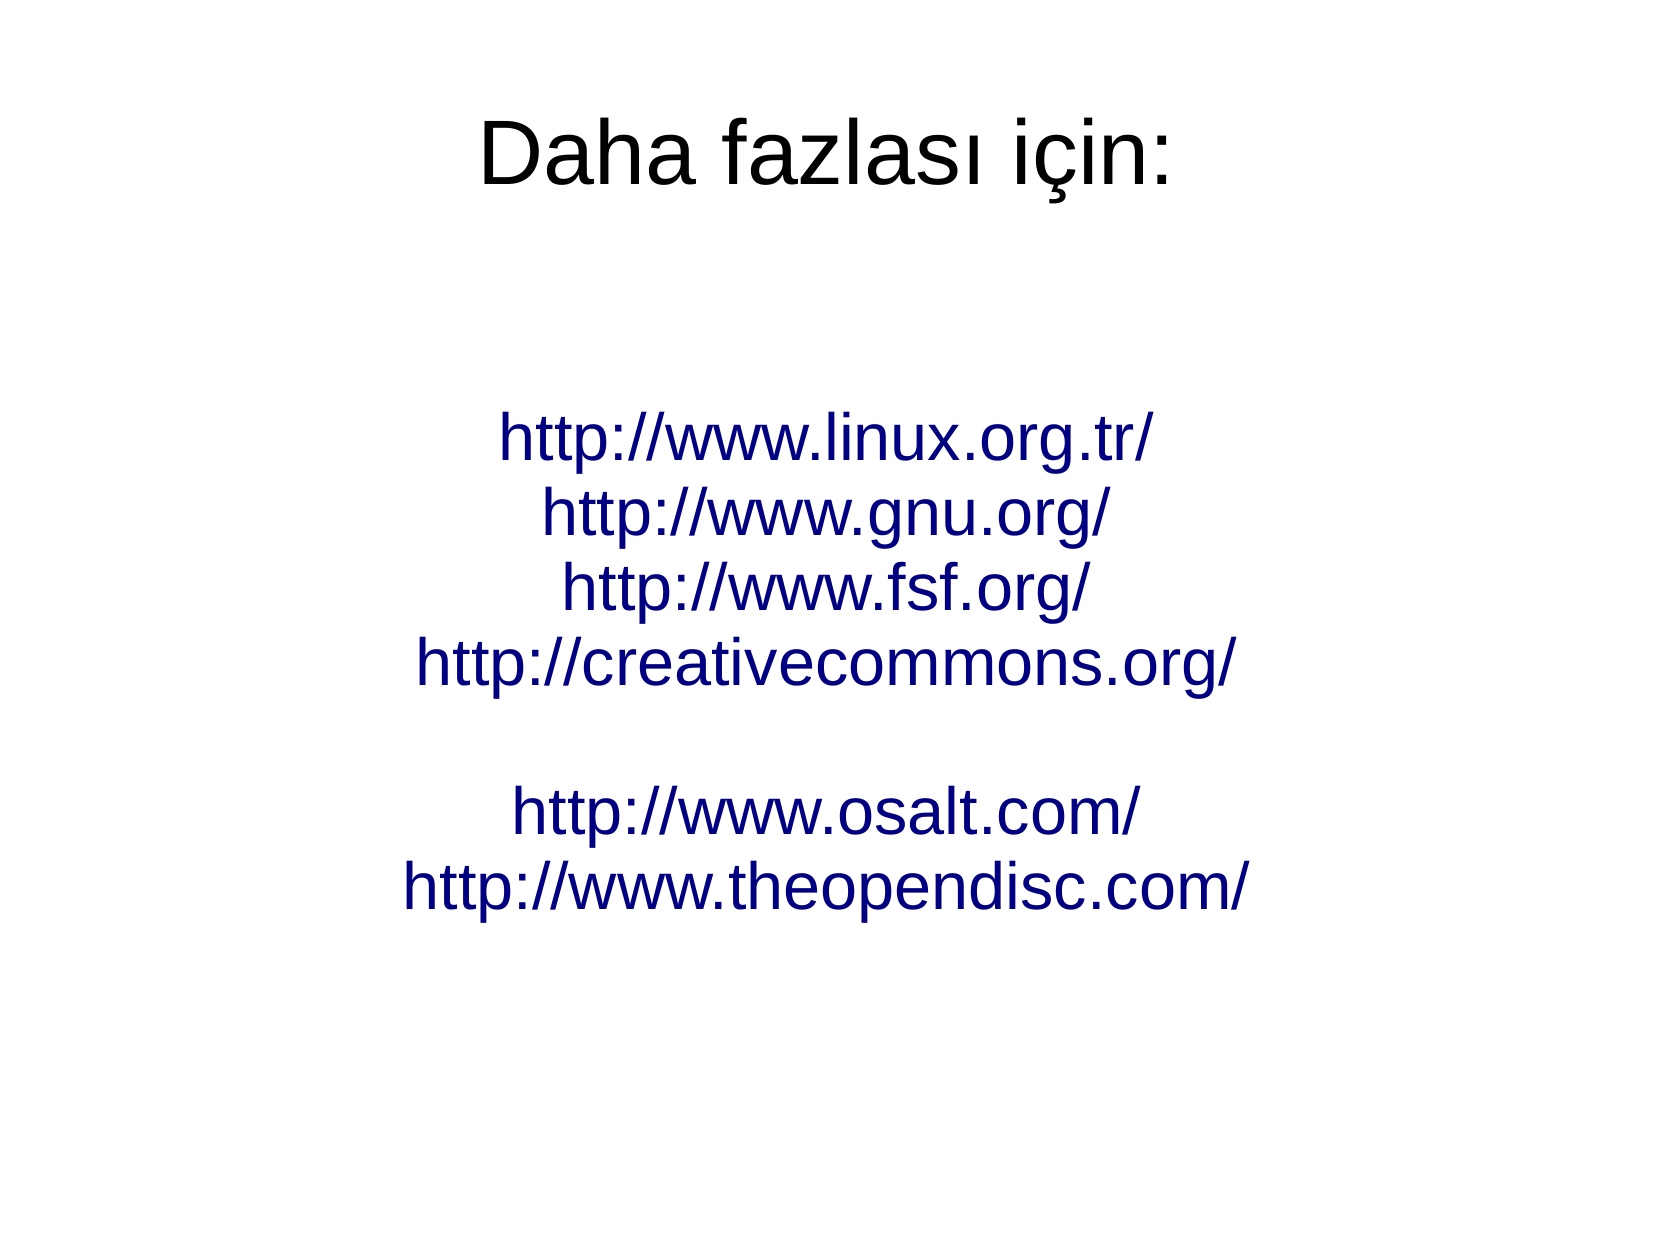

# Daha fazlası için:
http://www.linux.org.tr/
http://www.gnu.org/
http://www.fsf.org/
http://creativecommons.org/
http://www.osalt.com/
http://www.theopendisc.com/